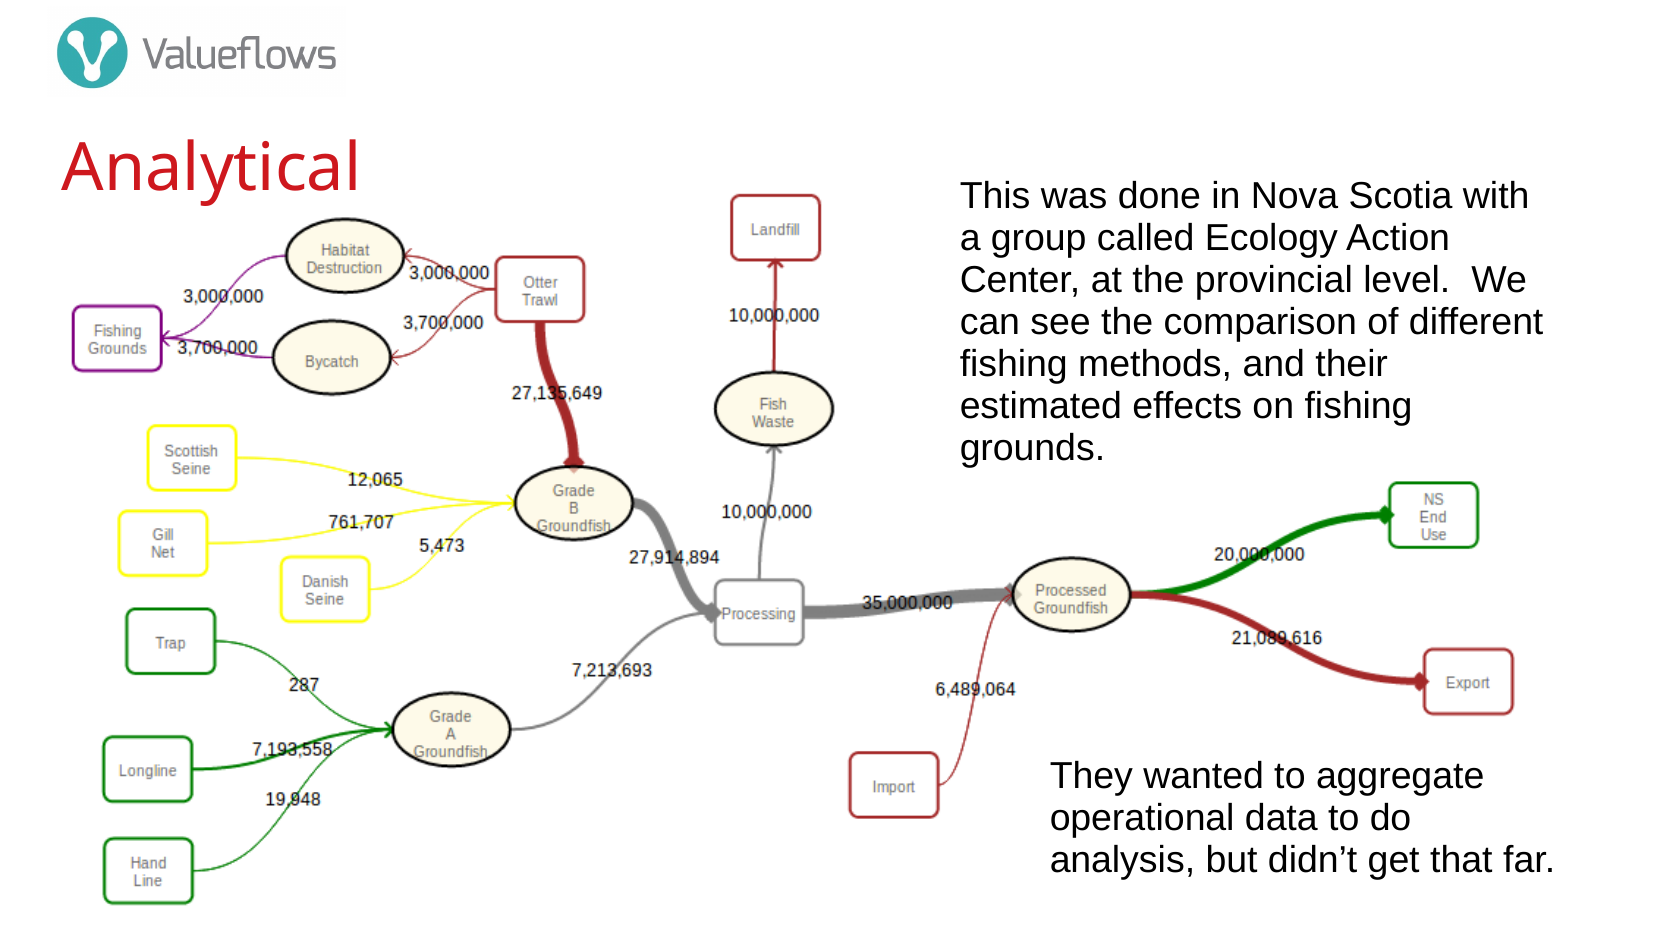

Analytical
This was done in Nova Scotia with a group called Ecology Action Center, at the provincial level. We can see the comparison of different fishing methods, and their estimated effects on fishing grounds.
#
They wanted to aggregate operational data to do analysis, but didn’t get that far.